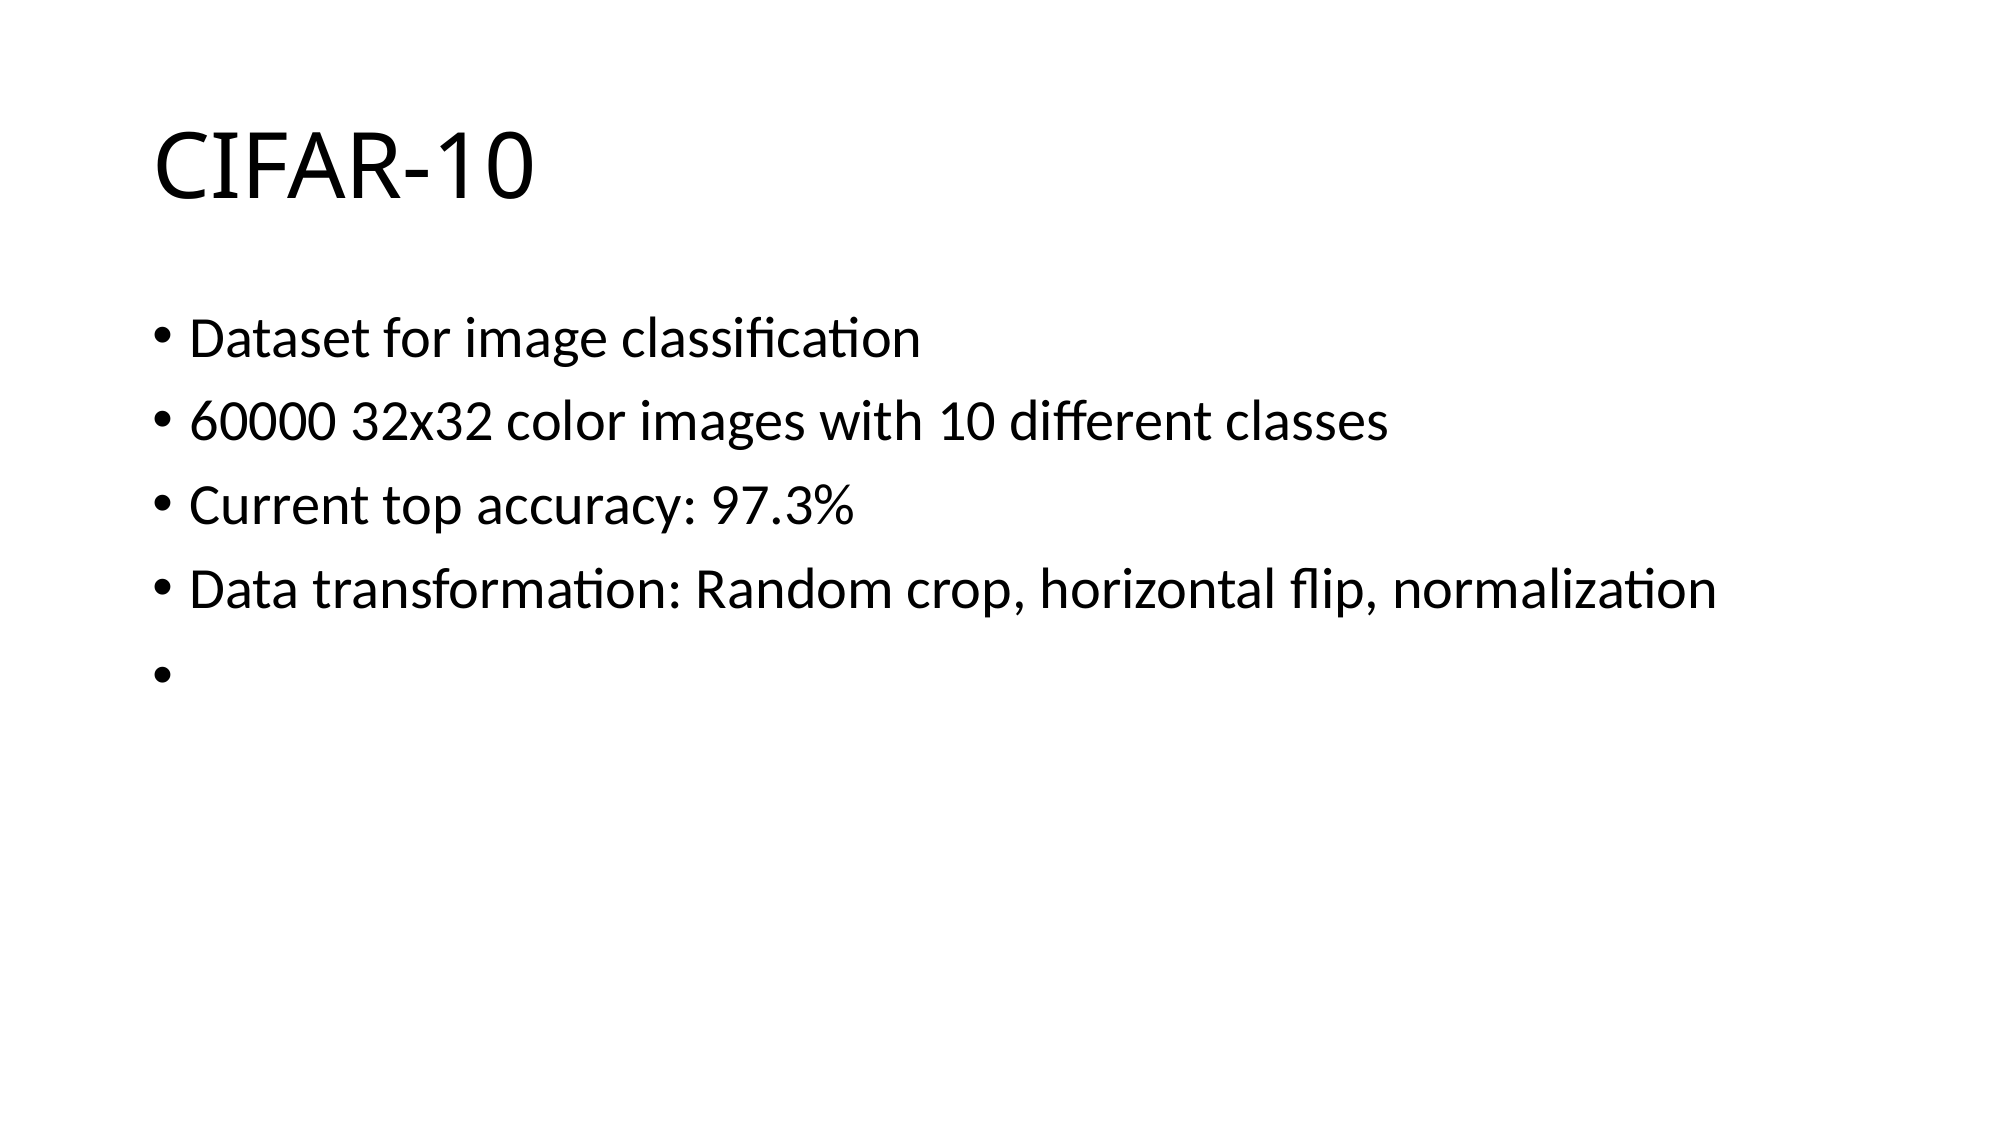

# CIFAR-10
Dataset for image classification
60000 32x32 color images with 10 different classes
Current top accuracy: 97.3%
Data transformation: Random crop, horizontal flip, normalization